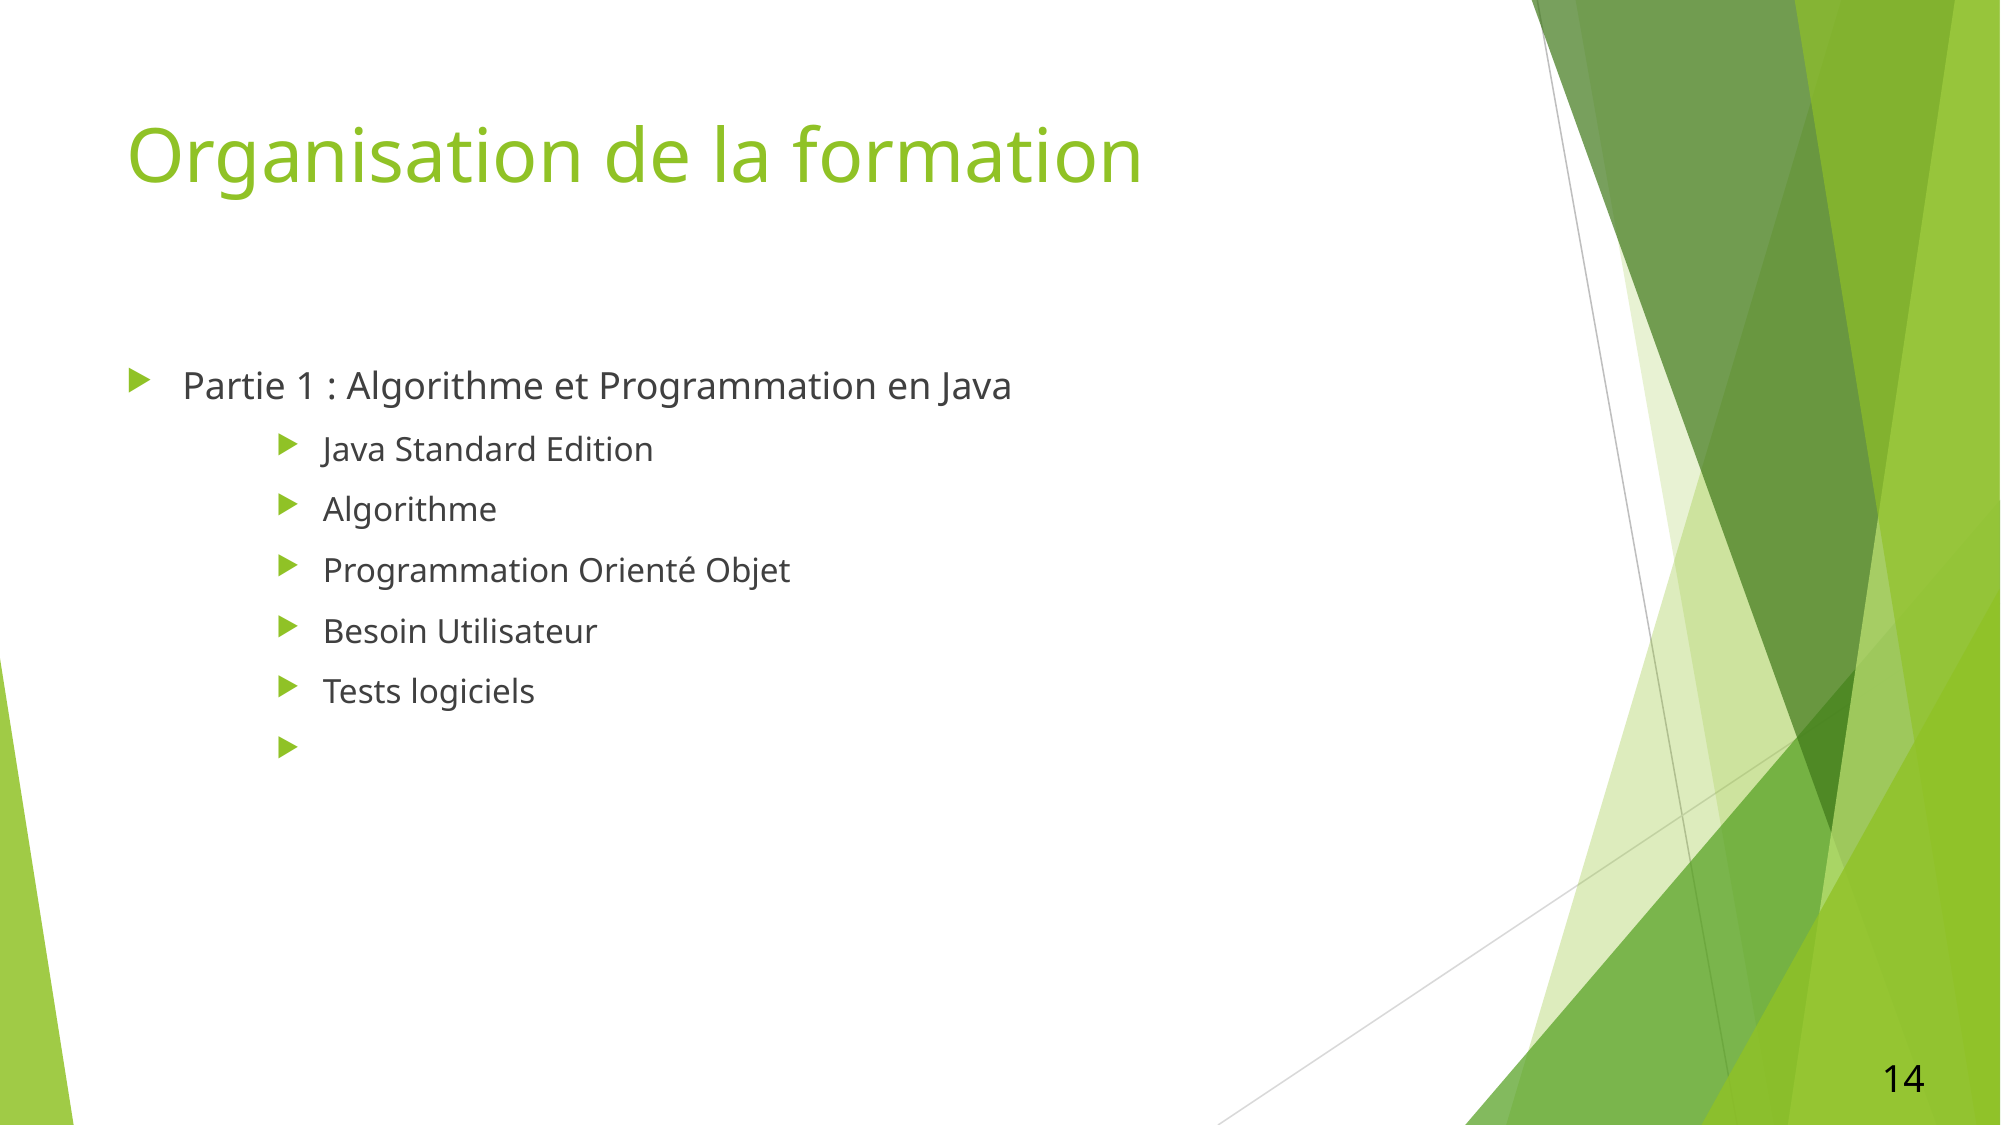

# Organisation de la formation
Partie 1 : Algorithme et Programmation en Java
Java Standard Edition
Algorithme
Programmation Orienté Objet
Besoin Utilisateur
Tests logiciels